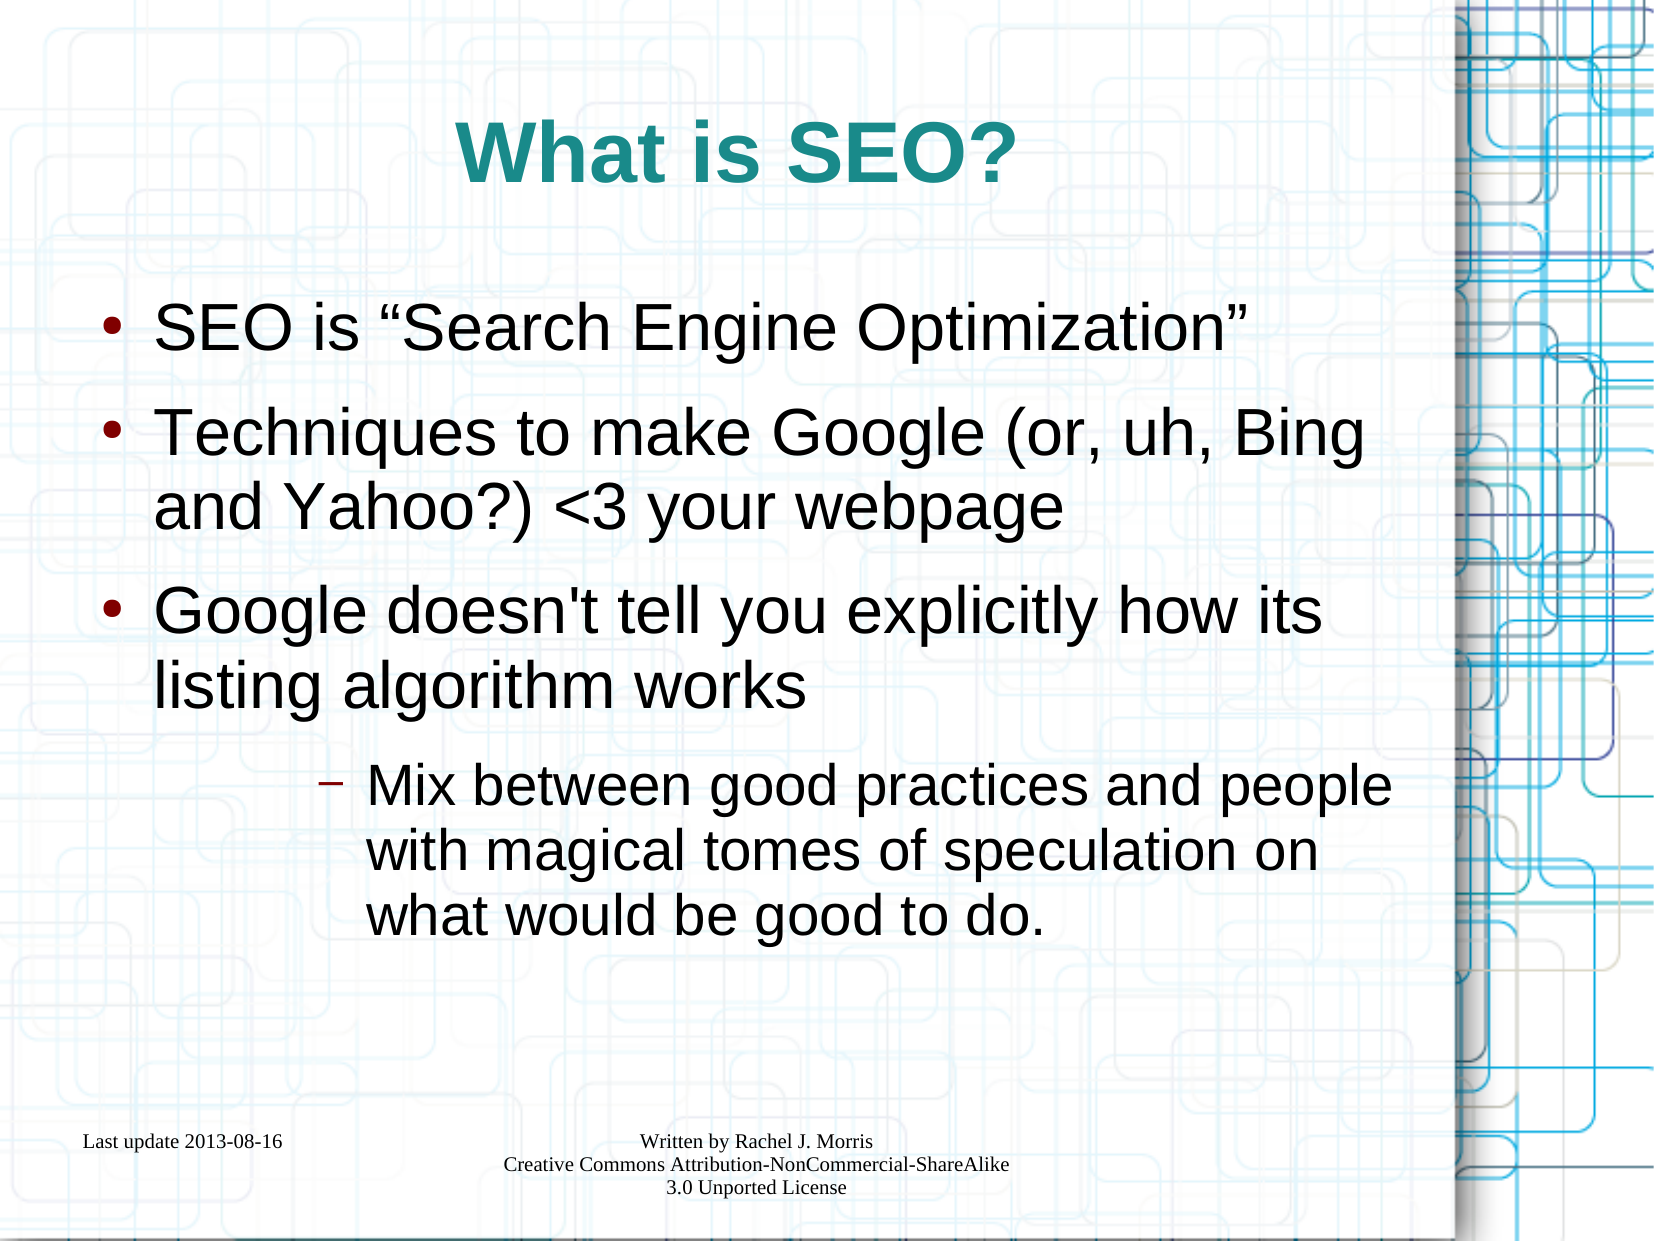

# What is SEO?
SEO is “Search Engine Optimization”
Techniques to make Google (or, uh, Bing and Yahoo?) <3 your webpage
Google doesn't tell you explicitly how its listing algorithm works
Mix between good practices and people with magical tomes of speculation on what would be good to do.